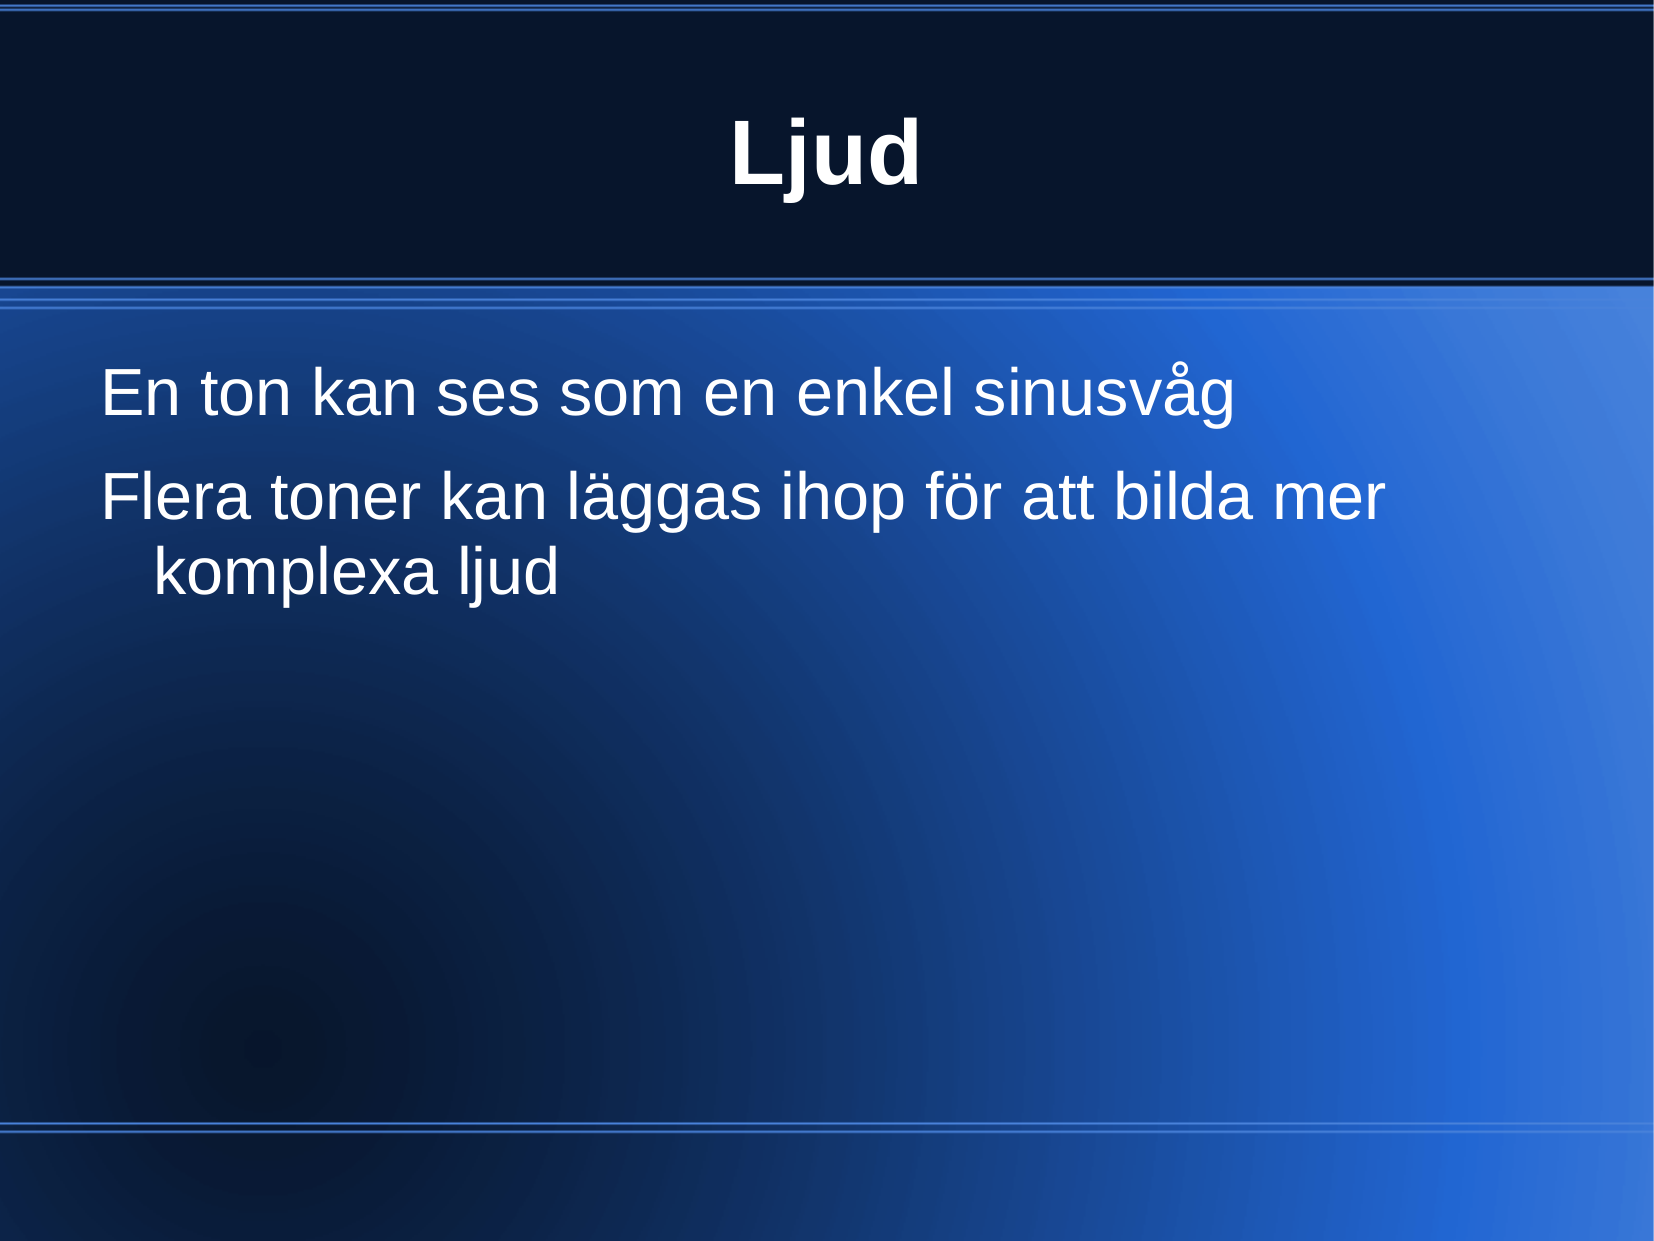

# Ljud
En ton kan ses som en enkel sinusvåg
Flera toner kan läggas ihop för att bilda mer komplexa ljud